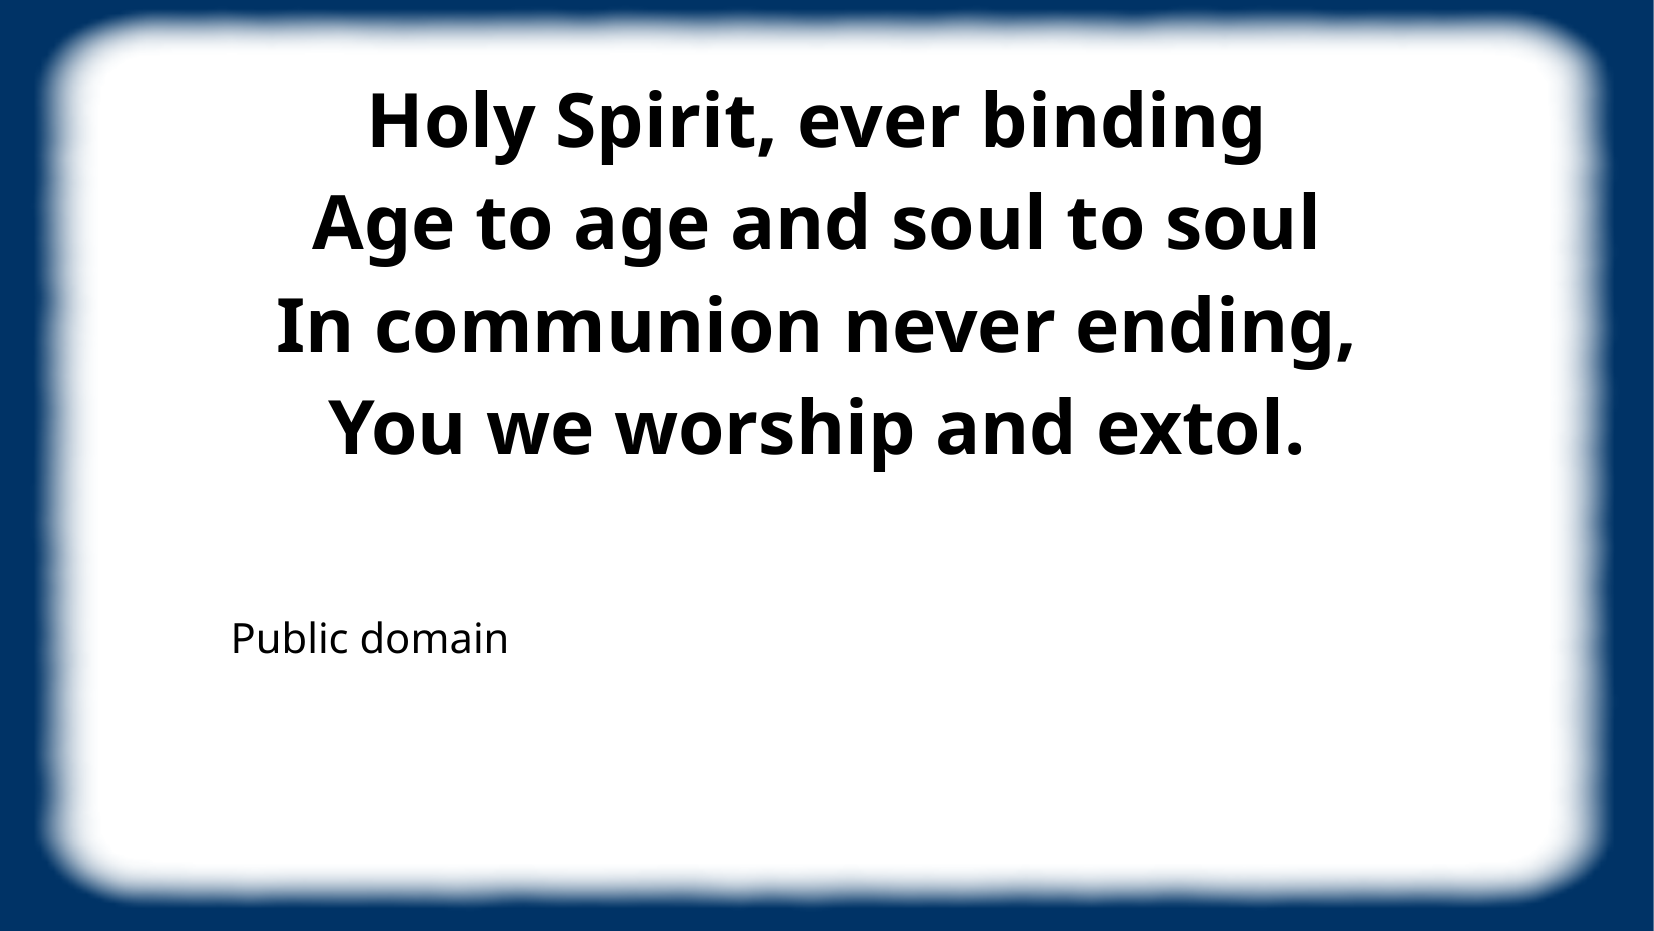

Holy Spirit, ever binding
Age to age and soul to soul
In communion never ending,
You we worship and extol.
 Public domain